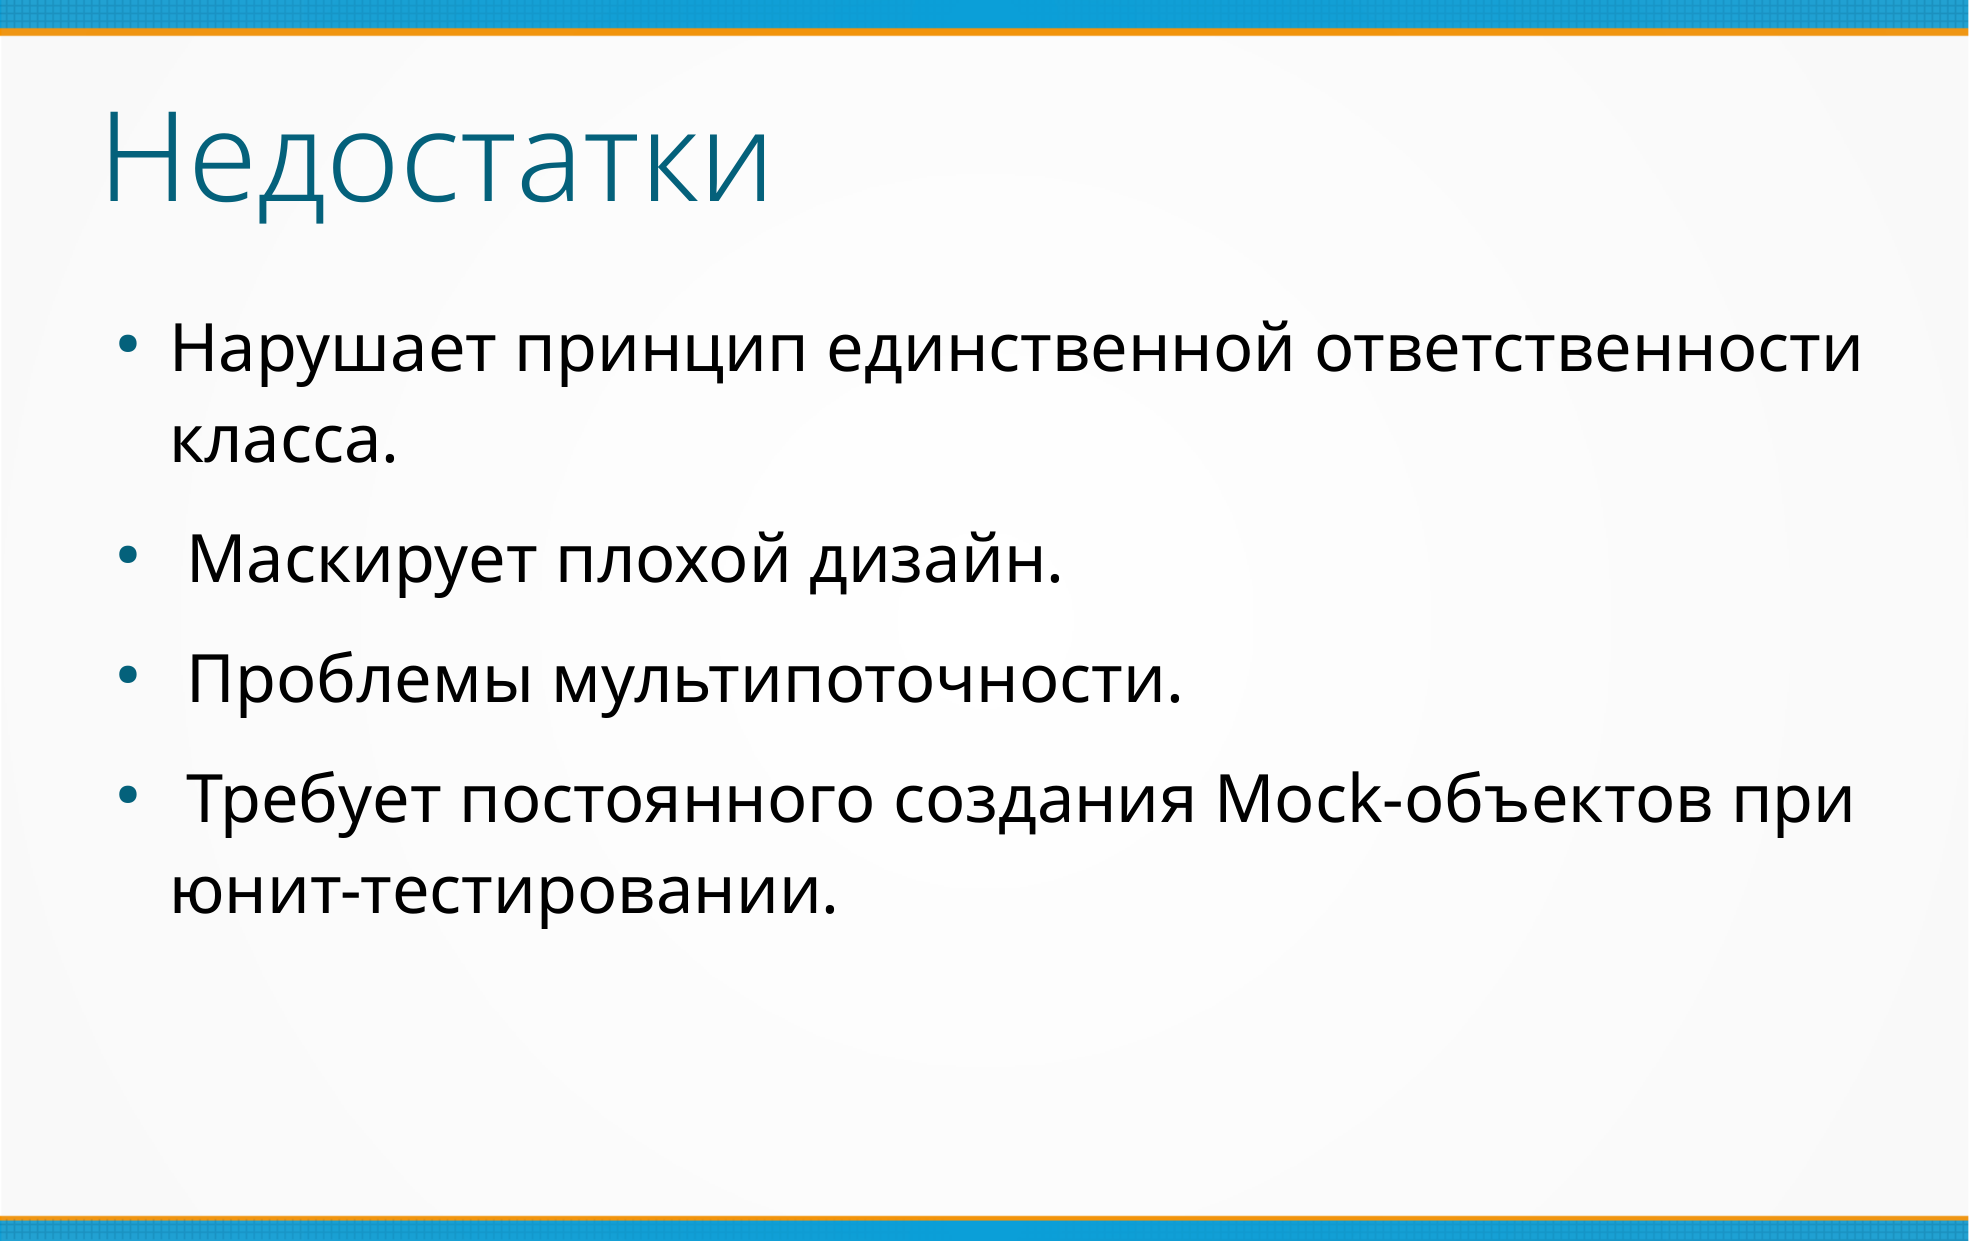

# Недостатки
Нарушает принцип единственной ответственности класса.
 Маскирует плохой дизайн.
 Проблемы мультипоточности.
 Требует постоянного создания Mock-объектов при юнит-тестировании.